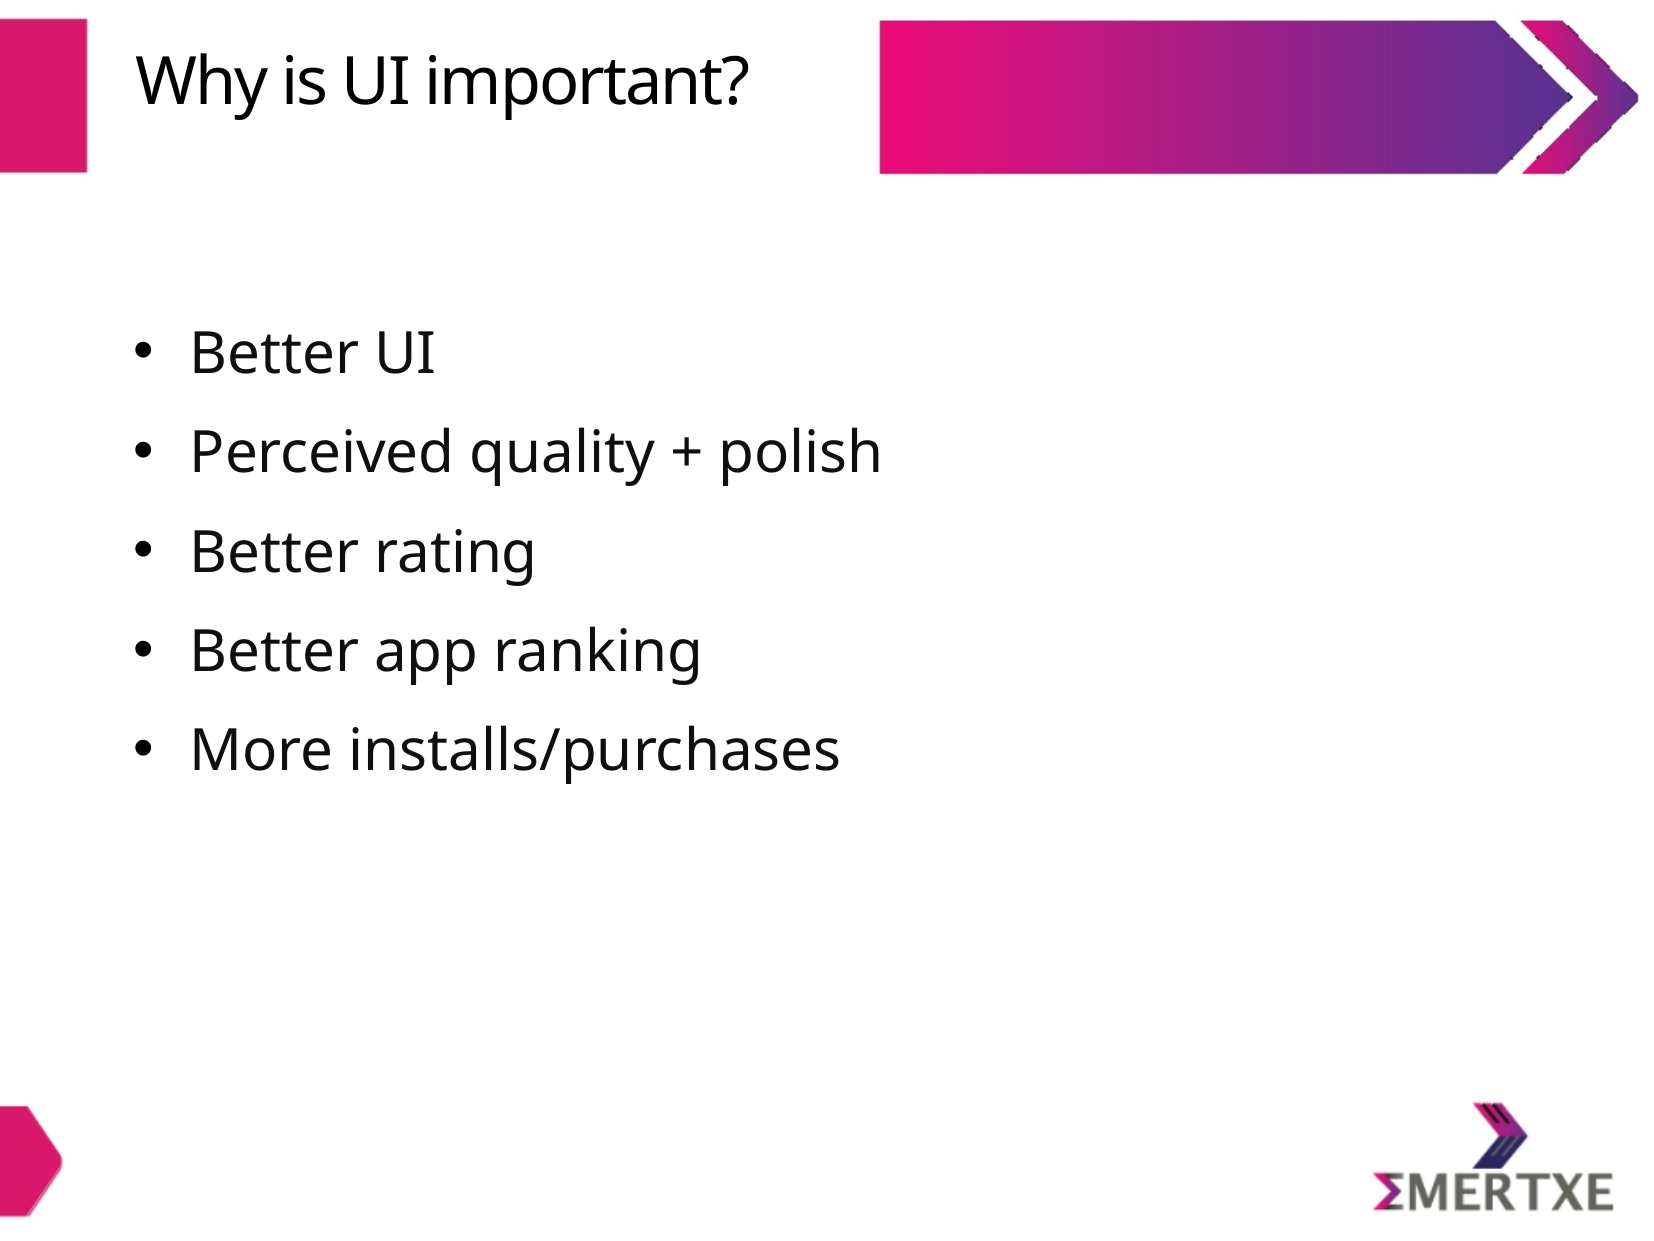

# Why is UI important?
Better UI
Perceived quality + polish
Better rating
Better app ranking
More installs/purchases